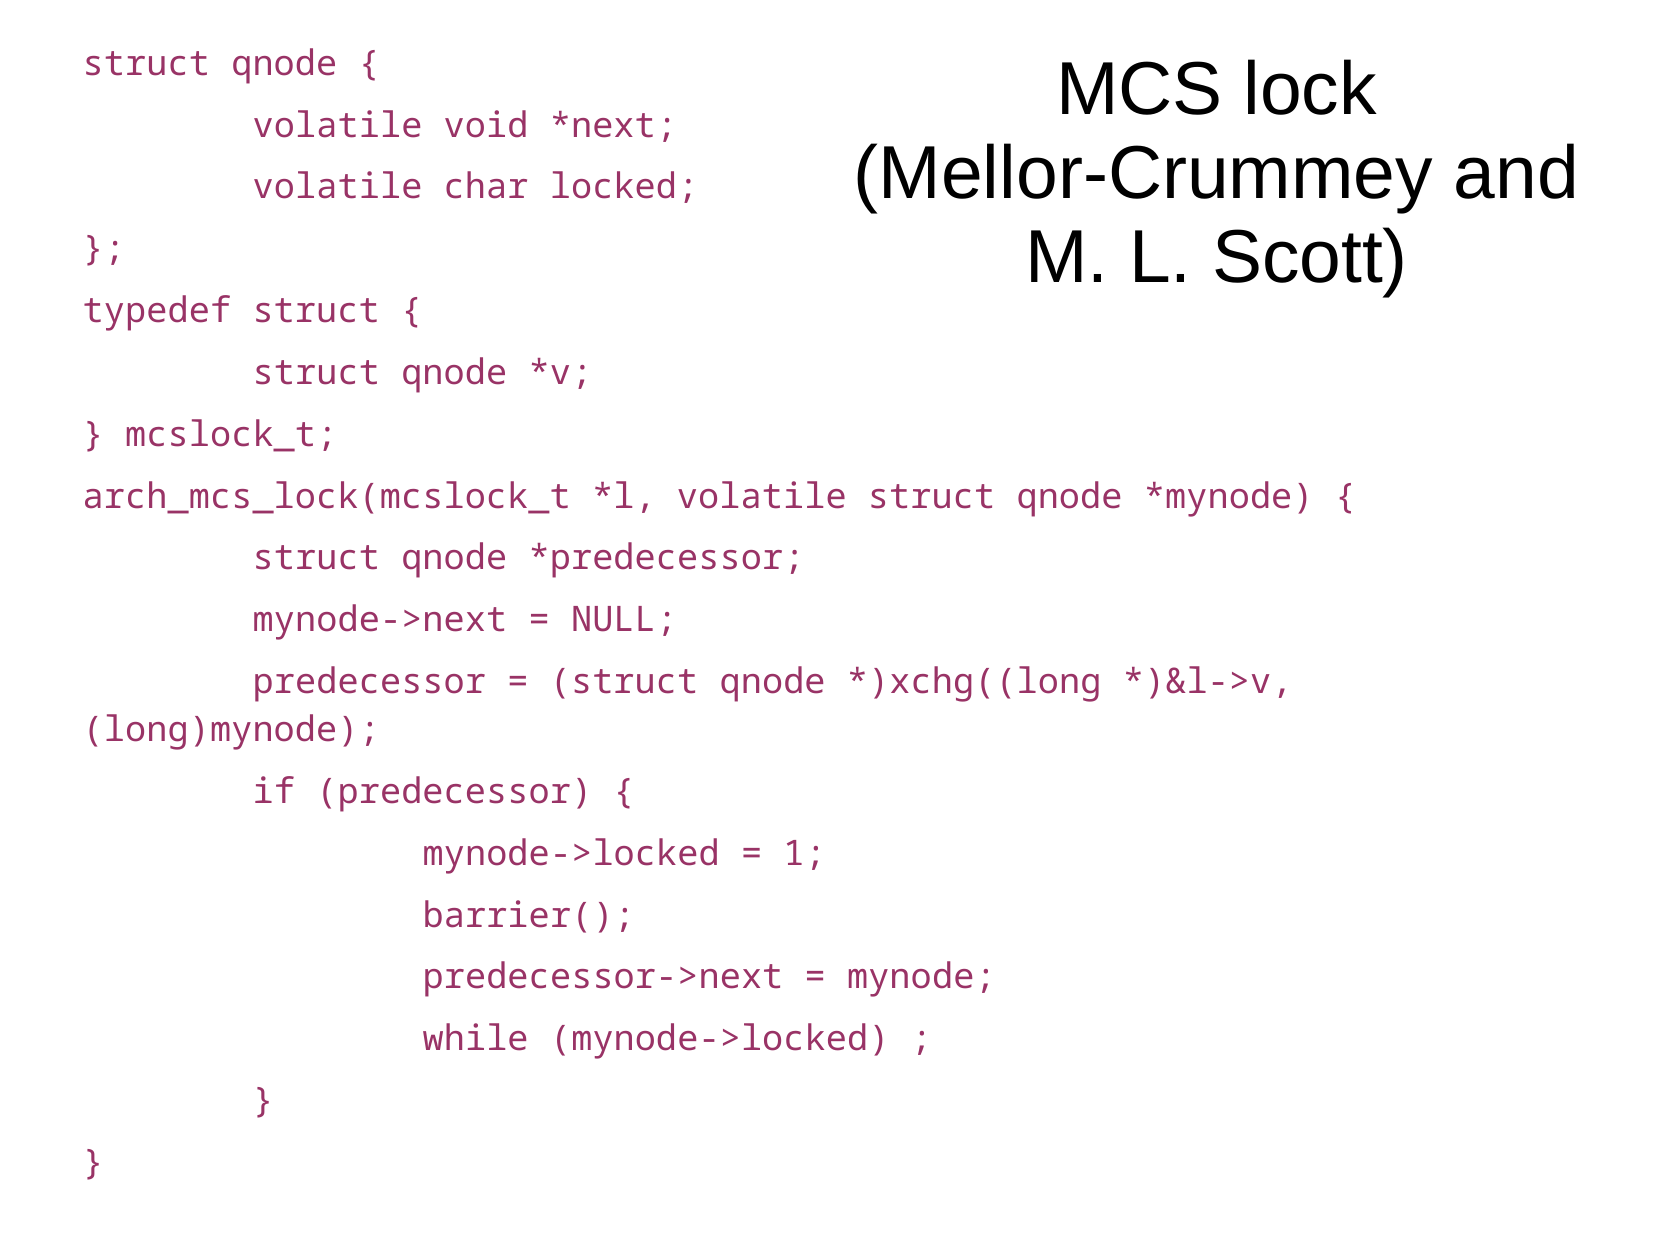

# struct qnode {
 volatile void *next;
 volatile char locked;
};
typedef struct {
 struct qnode *v;
} mcslock_t;
arch_mcs_lock(mcslock_t *l, volatile struct qnode *mynode) {
 struct qnode *predecessor;
 mynode->next = NULL;
 predecessor = (struct qnode *)xchg((long *)&l->v, (long)mynode);
 if (predecessor) {
 mynode->locked = 1;
 barrier();
 predecessor->next = mynode;
 while (mynode->locked) ;
 }
}
MCS lock
(Mellor-Crummey and M. L. Scott)